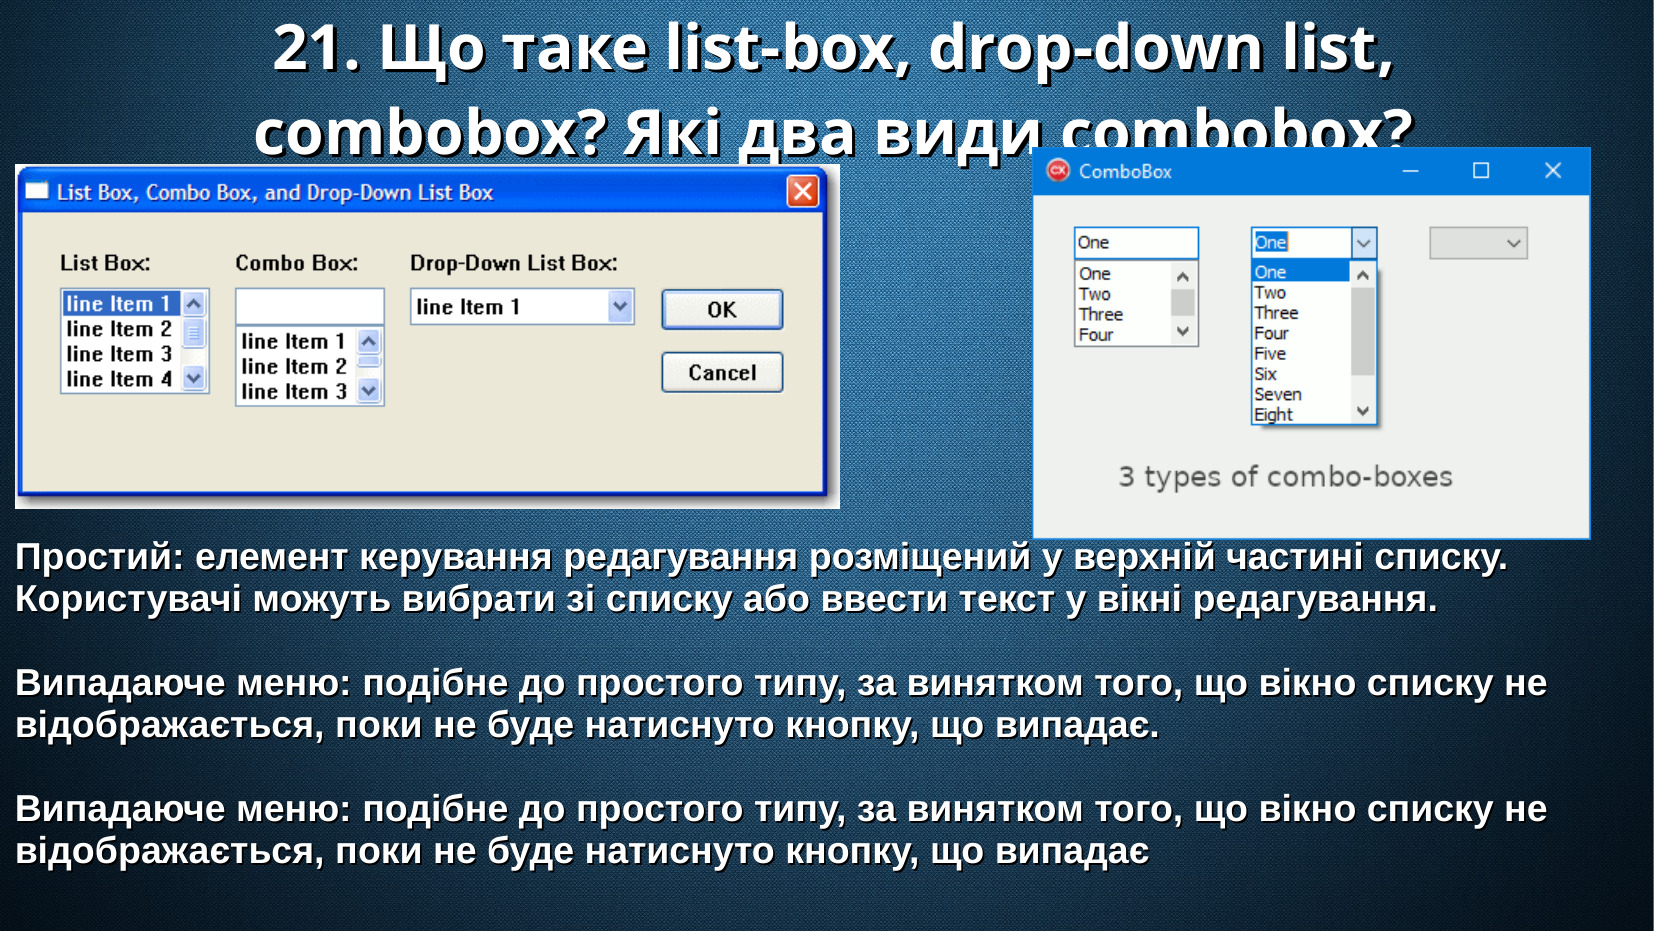

# 21. Що таке list-box, drop-down list, combobox? Які два види combobox?
Простий: елемент керування редагування розміщений у верхній частині списку. Користувачі можуть вибрати зі списку або ввести текст у вікні редагування.
Випадаюче меню: подібне до простого типу, за винятком того, що вікно списку не відображається, поки не буде натиснуто кнопку, що випадає.
Випадаюче меню: подібне до простого типу, за винятком того, що вікно списку не відображається, поки не буде натиснуто кнопку, що випадає